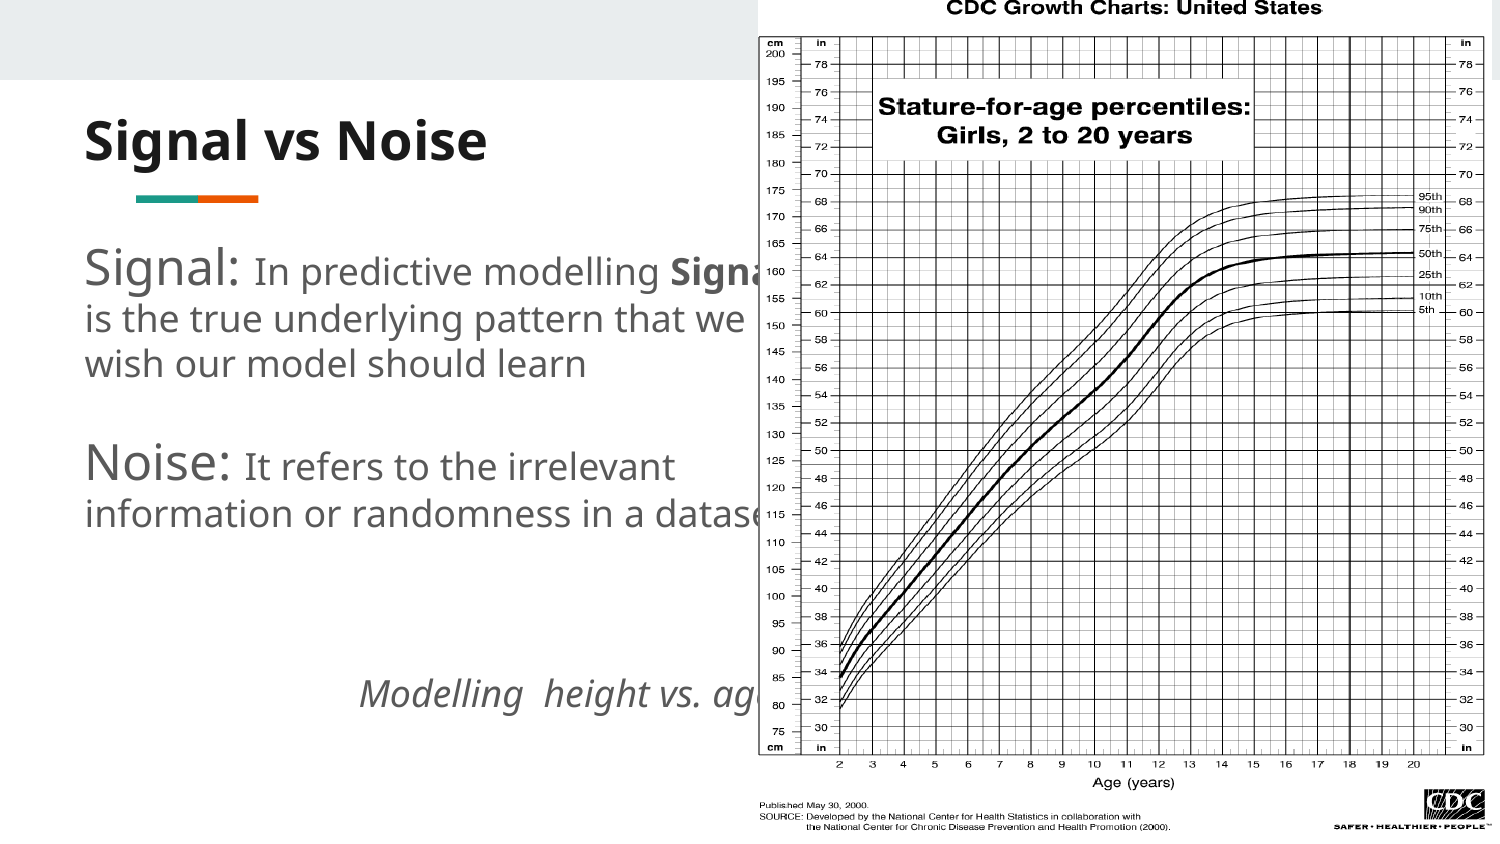

# Signal vs Noise
Signal: In predictive modelling Signal
is the true underlying pattern that we
wish our model should learn
Noise: It refers to the irrelevant
information or randomness in a dataset
 Modelling height vs. age